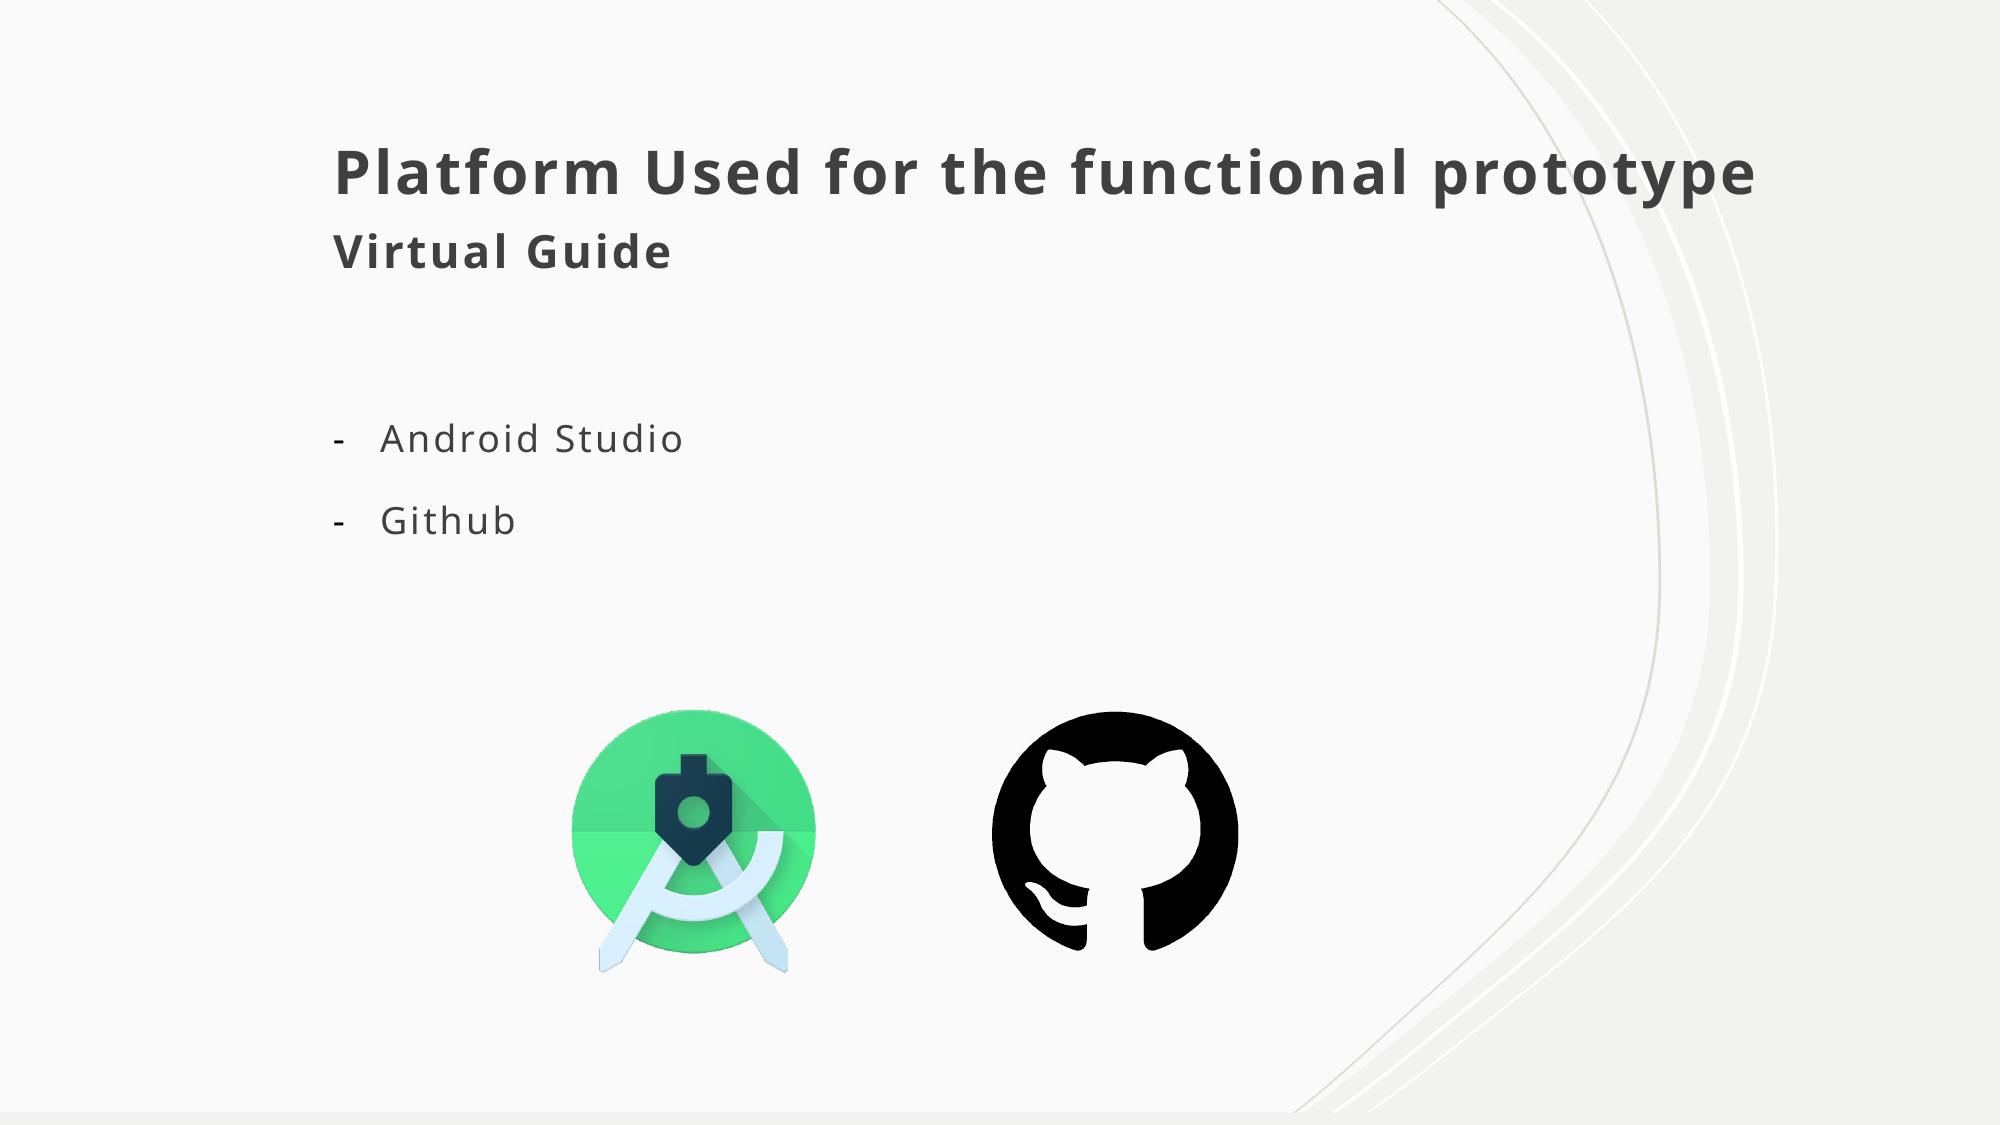

# Platform Used for the functional prototype Virtual Guide
Android Studio
Github